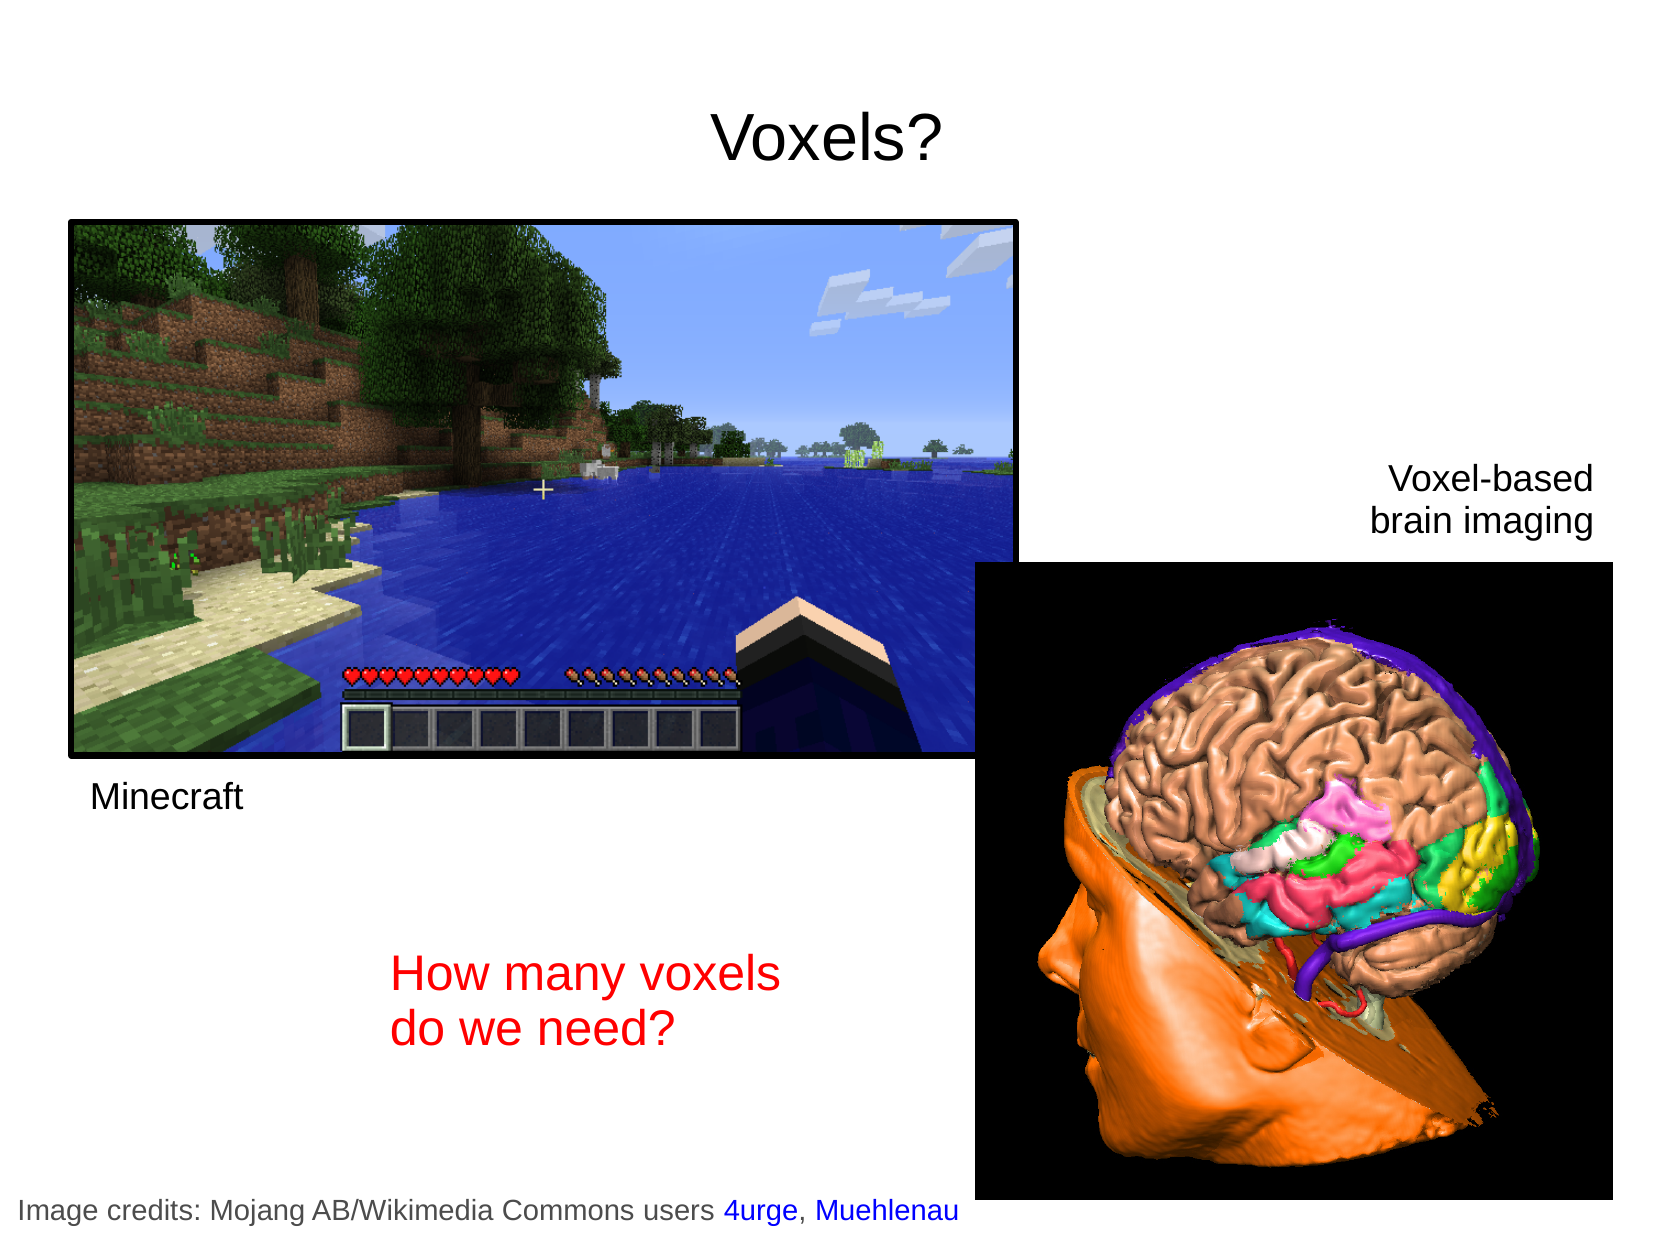

# Voxels?
Voxel-based
brain imaging
Minecraft
How many voxels
do we need?
Image credits: Mojang AB/Wikimedia Commons users 4urge, Muehlenau